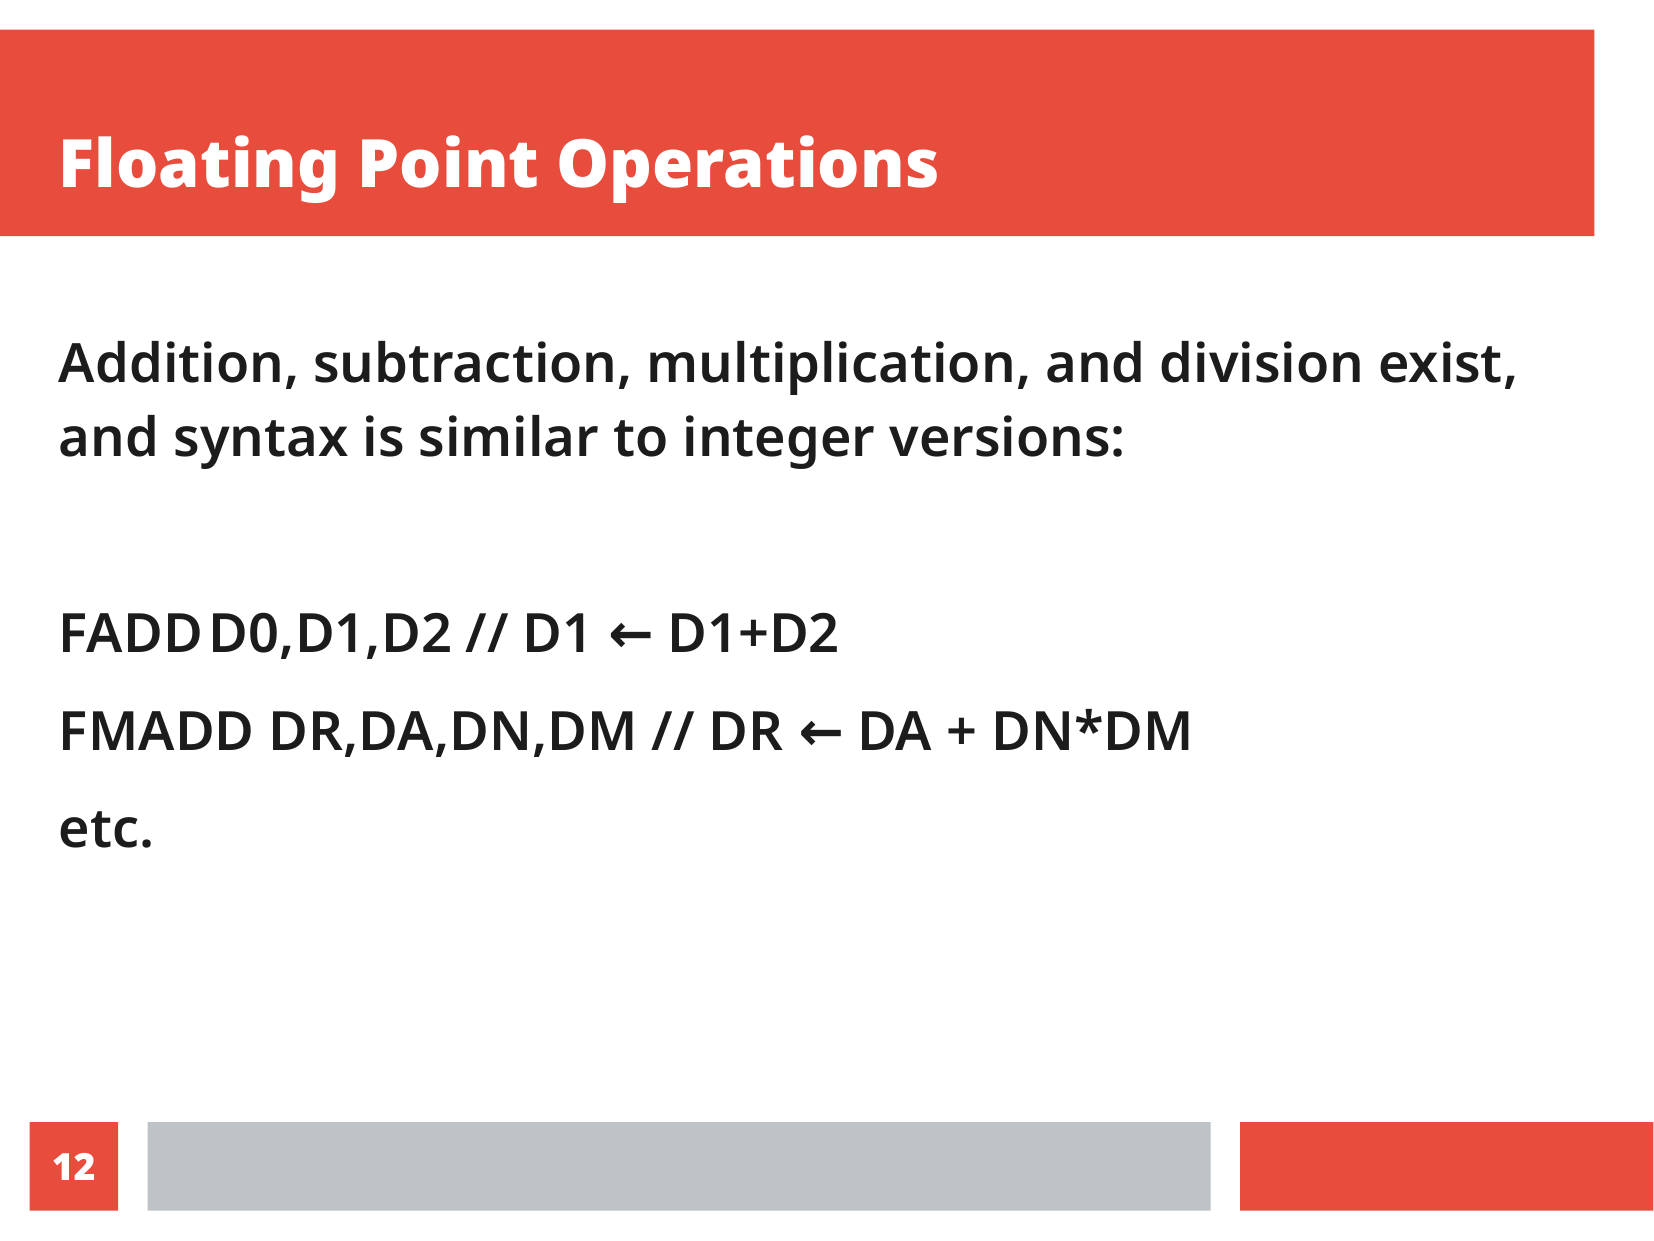

# Floating Point Operations
Addition, subtraction, multiplication, and division exist, and syntax is similar to integer versions:
FADD	D0,D1,D2 // D1 ← D1+D2
FMADD DR,DA,DN,DM // DR ← DA + DN*DM
etc.
12